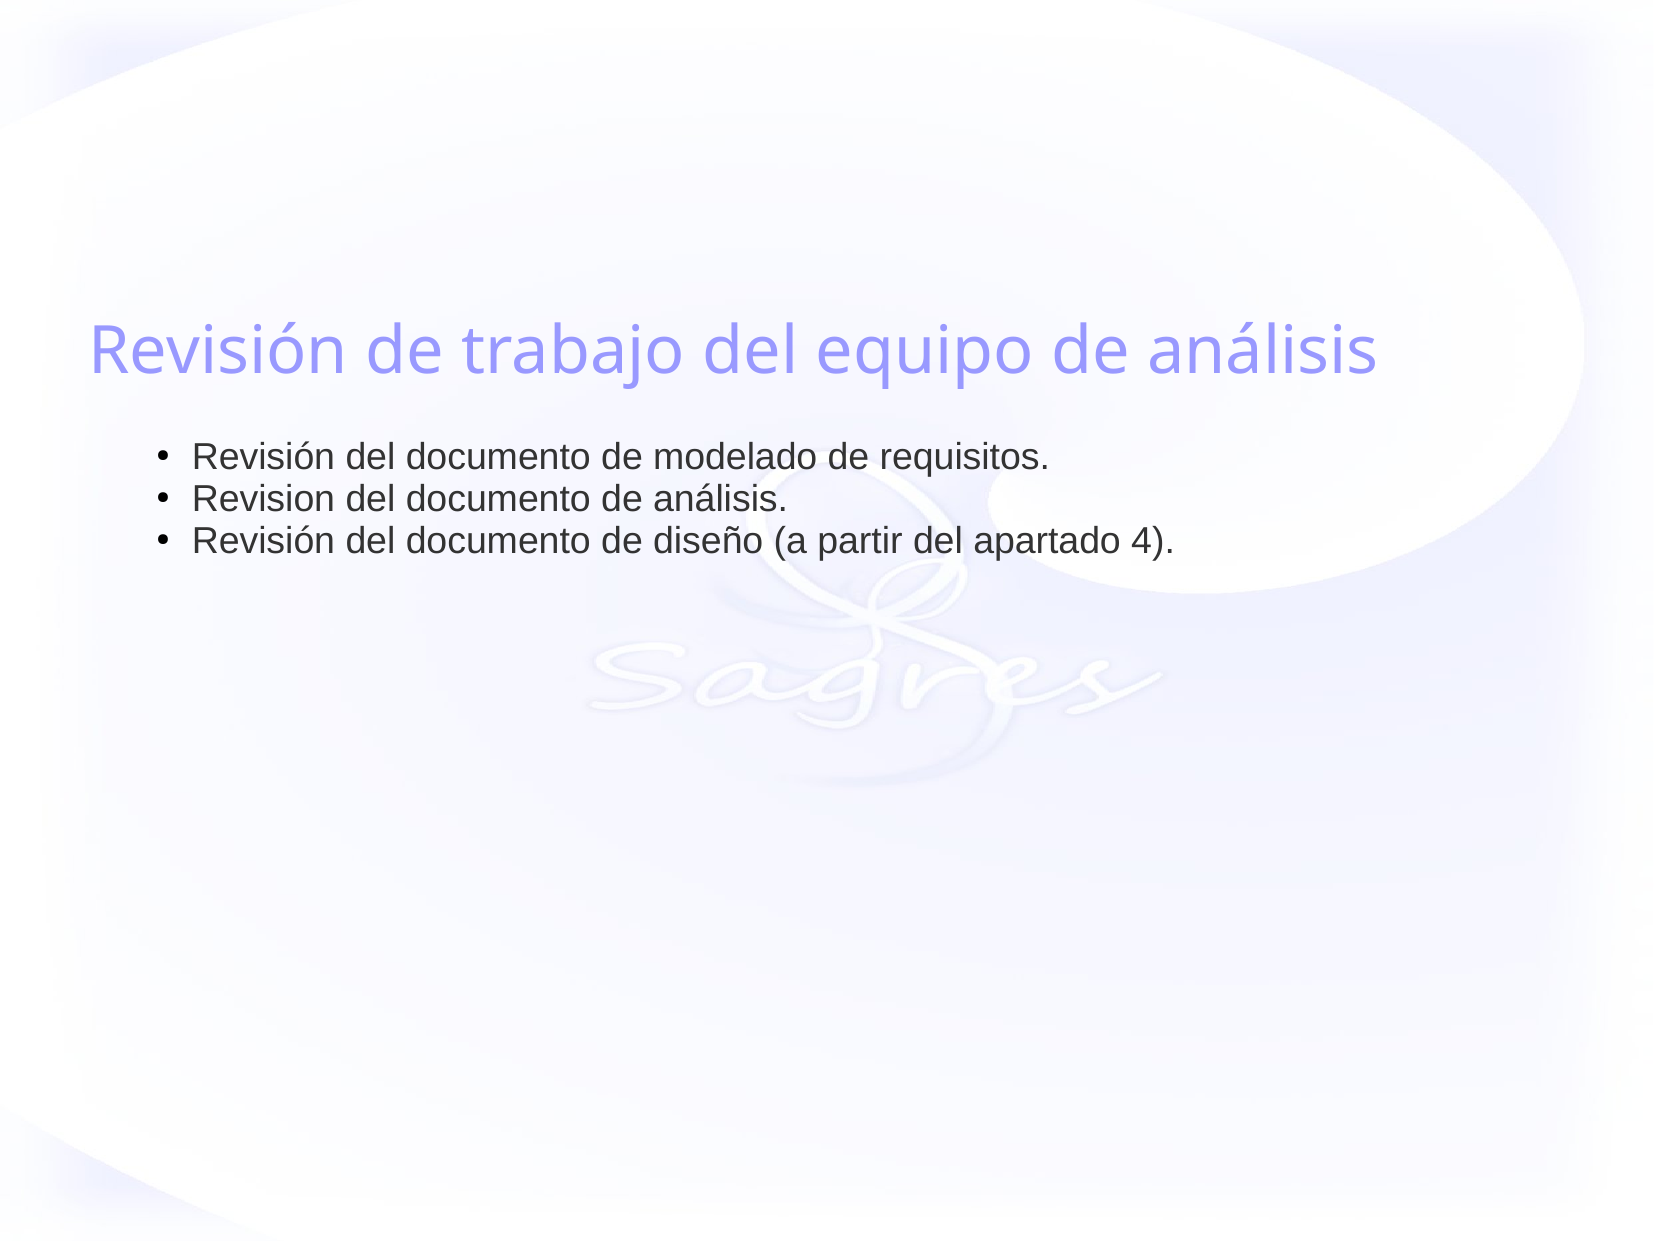

Revisión de trabajo del equipo de análisis
Revisión del documento de modelado de requisitos.
Revision del documento de análisis.
Revisión del documento de diseño (a partir del apartado 4).
1